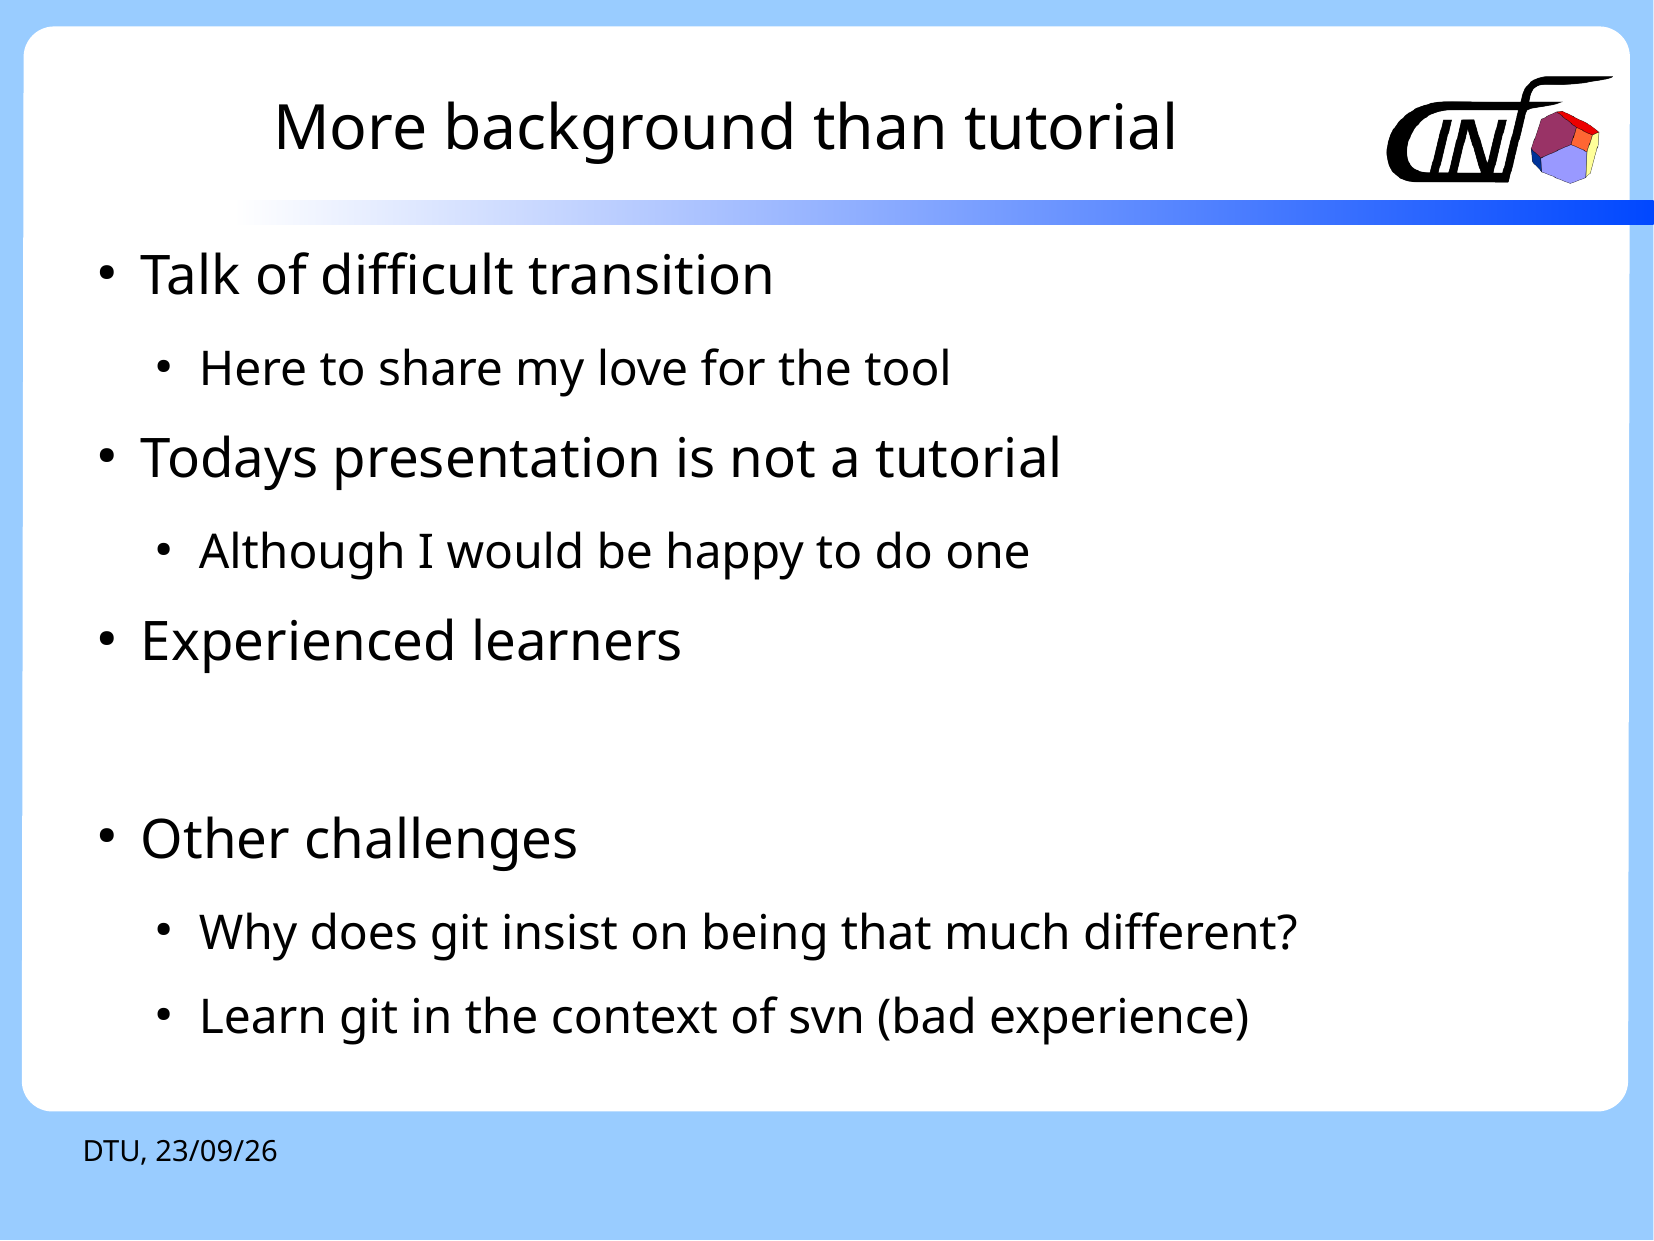

# More background than tutorial
Talk of difficult transition
Here to share my love for the tool
Todays presentation is not a tutorial
Although I would be happy to do one
Experienced learners
Other challenges
Why does git insist on being that much different?
Learn git in the context of svn (bad experience)